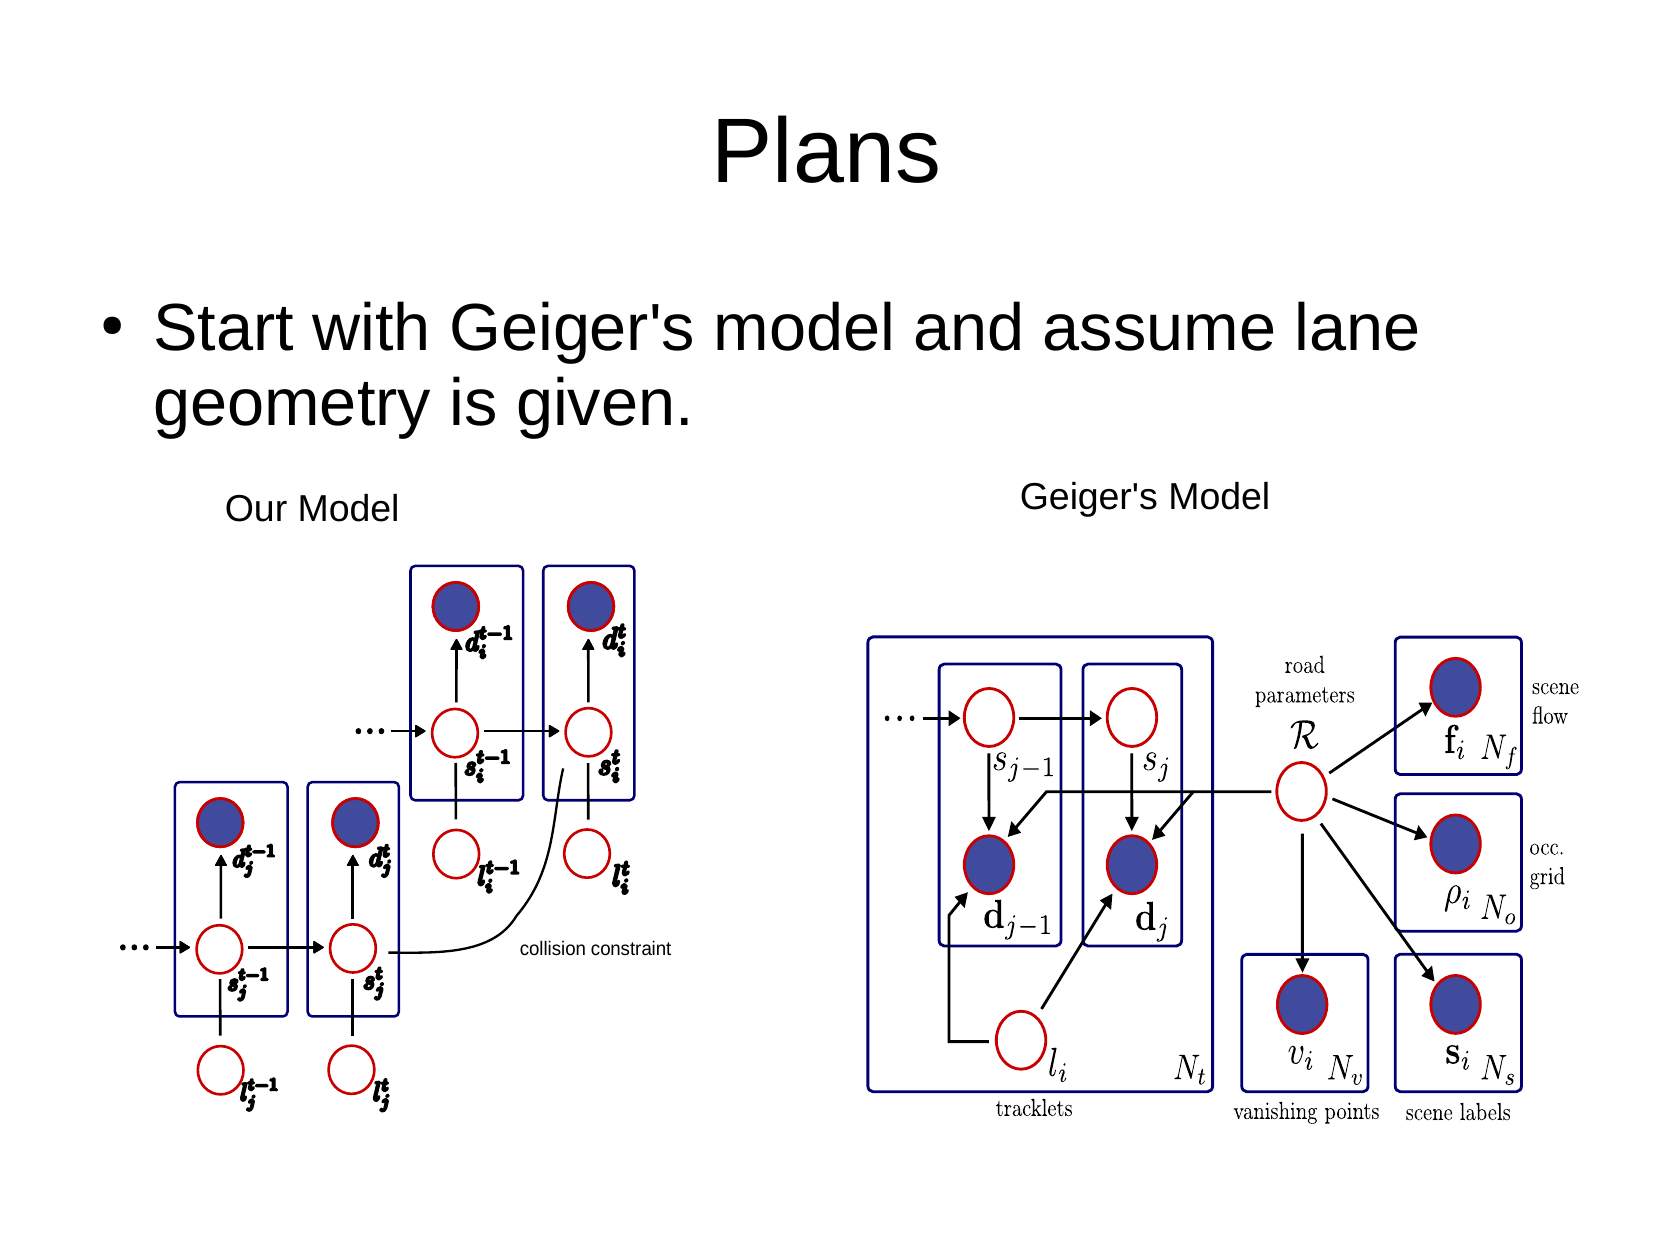

# Plans
Start with Geiger's model and assume lane geometry is given.
Geiger's Model
Our Model